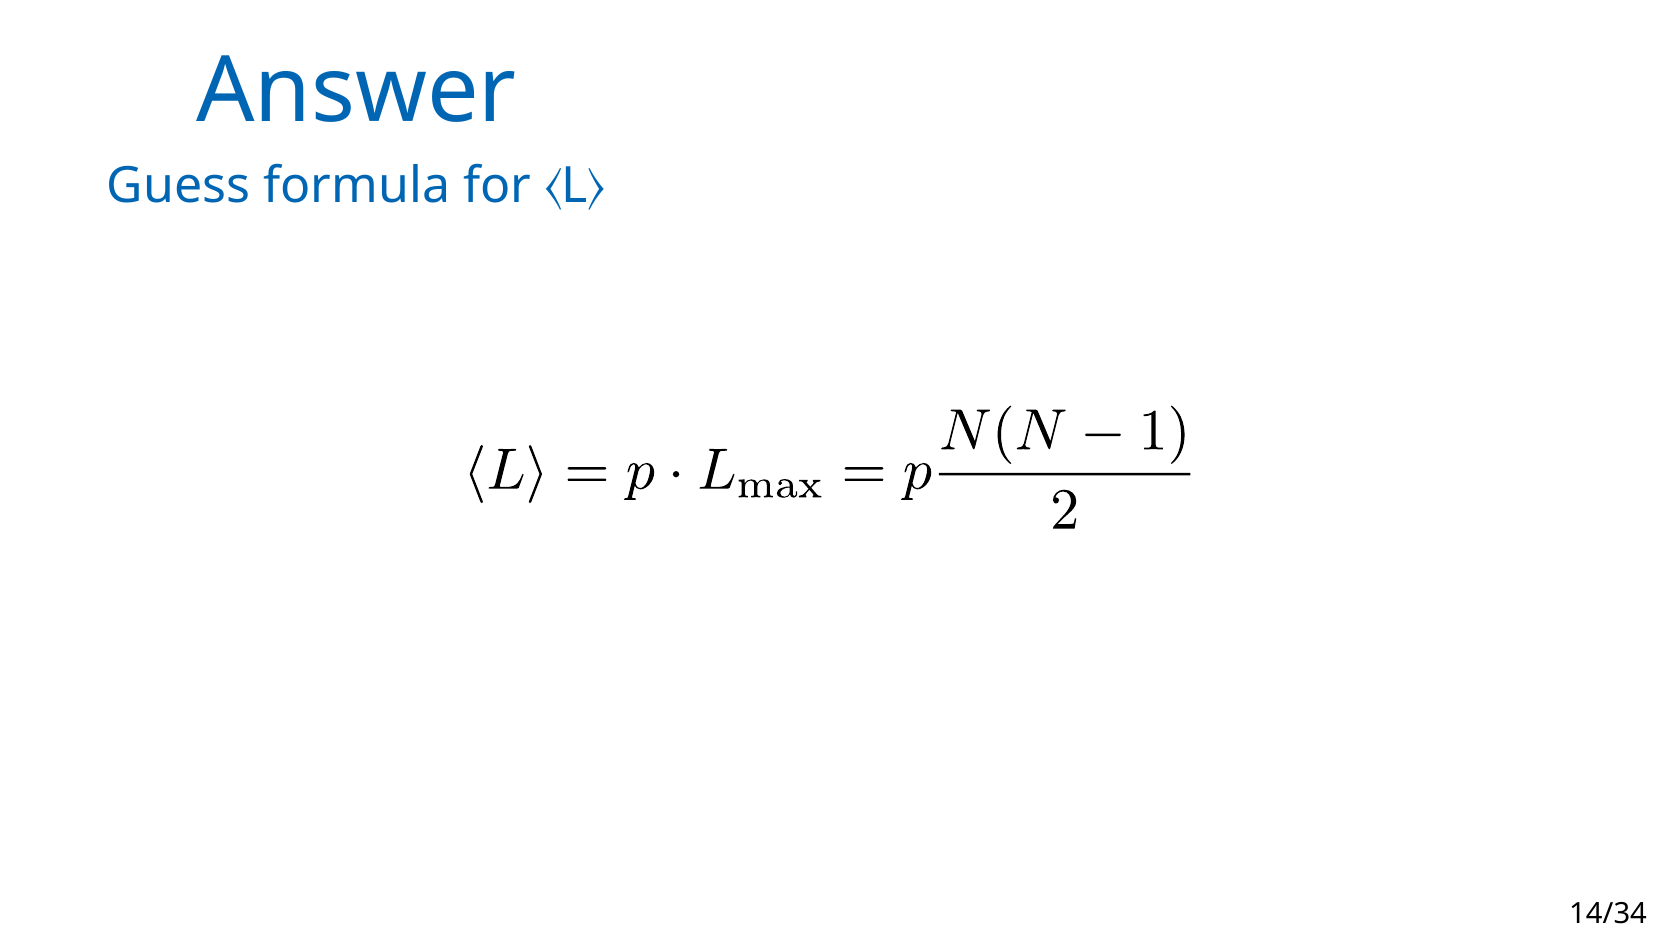

# Answer Guess formula for 〈L〉
14